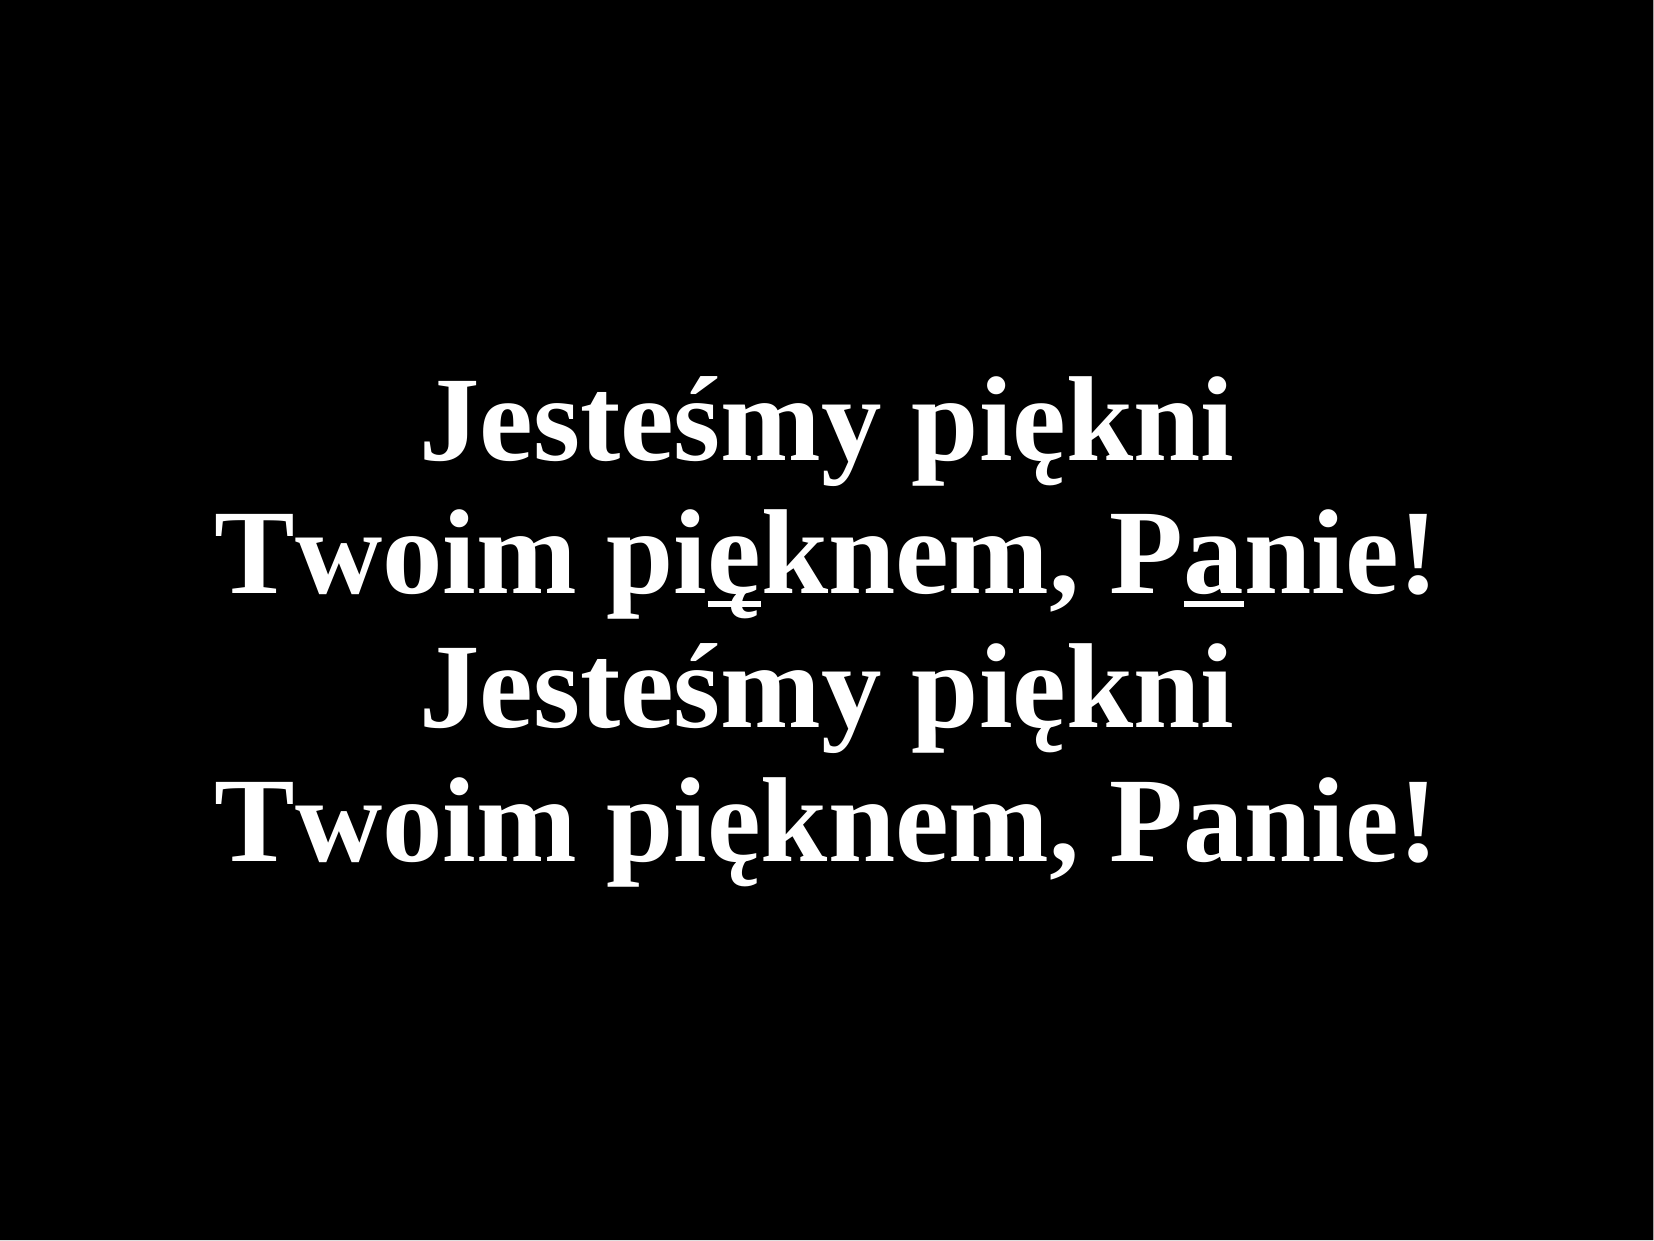

# Jesteśmy piękni Twoim pięknem, Panie! Jesteśmy piękni Twoim pięknem, Panie!